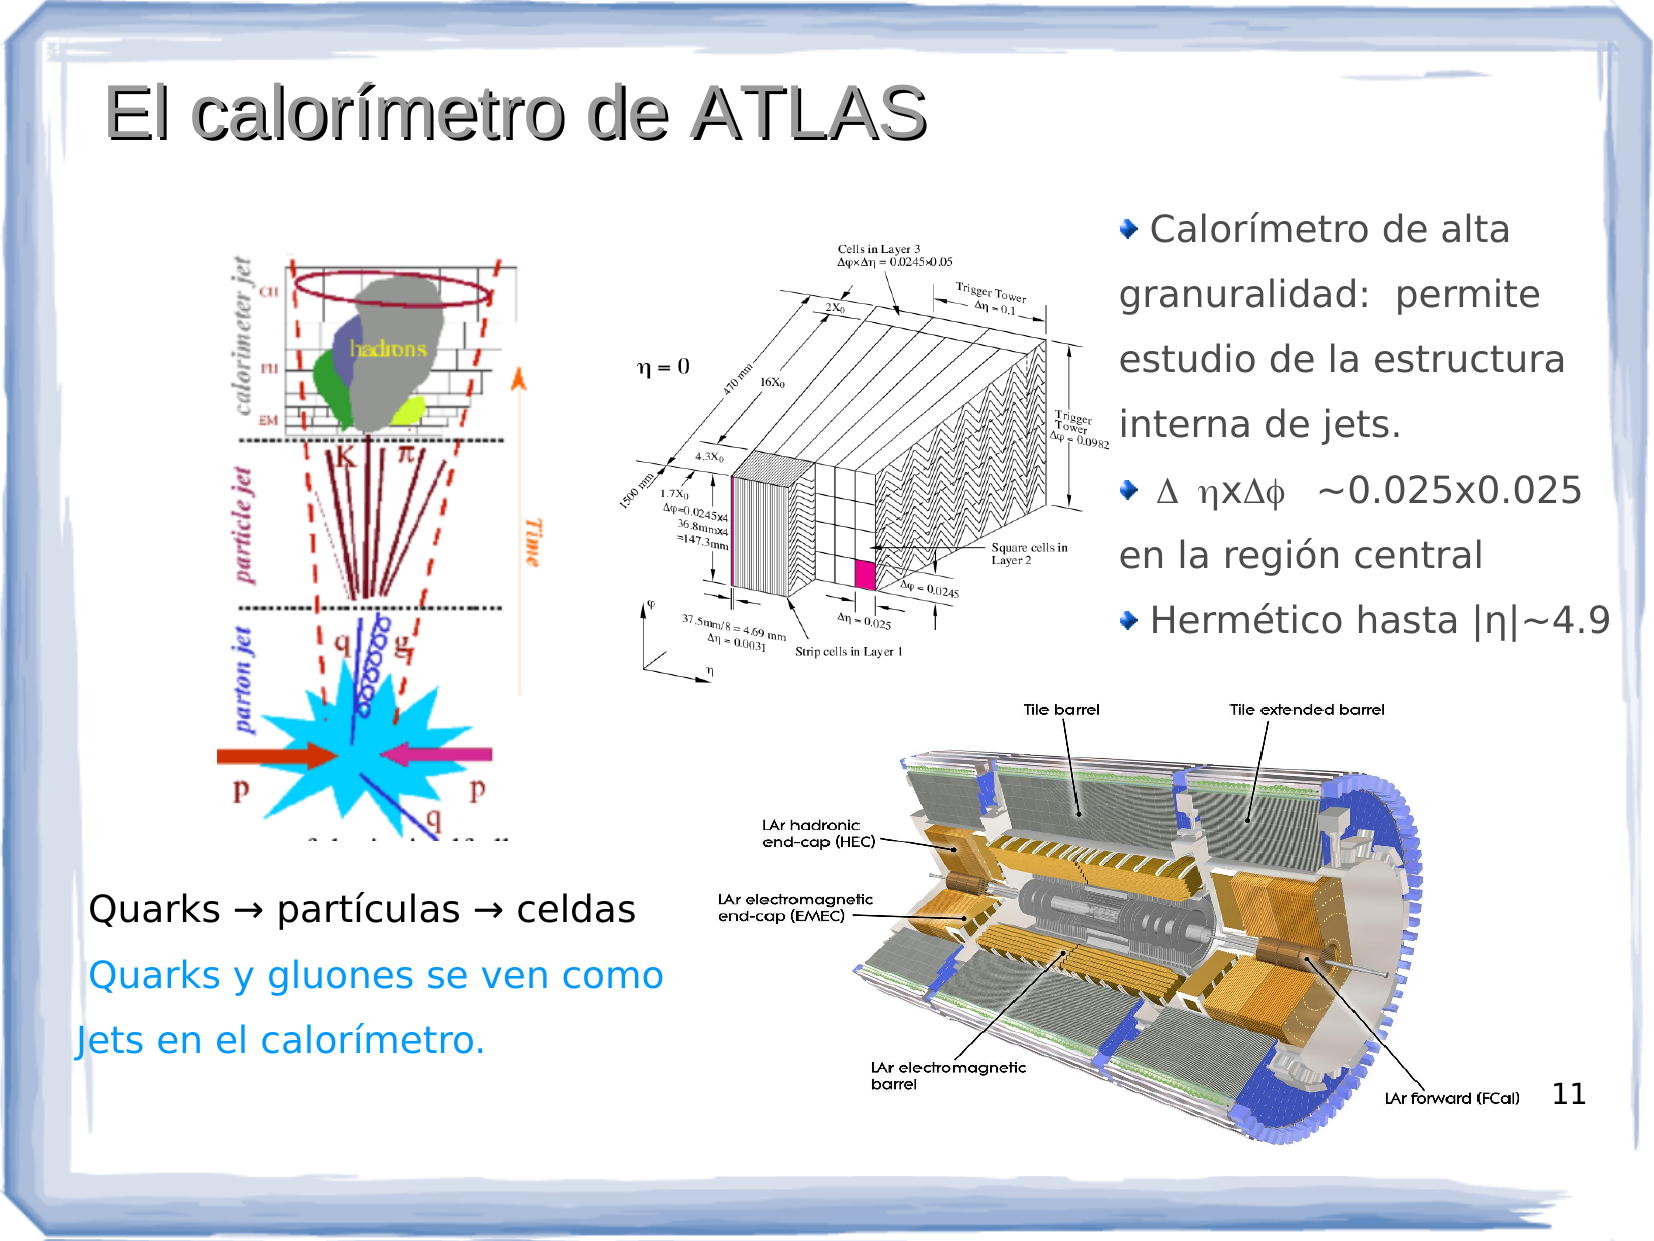

# El calorímetro de ATLAS
 Calorímetro de alta granuralidad: permite estudio de la estructura interna de jets.
 D hxDf ~0.025x0.025 en la región central
 Hermético hasta |η|~4.9
44 m de largo
 Quarks → partículas → celdas
 Quarks y gluones se ven como
Jets en el calorímetro.
11